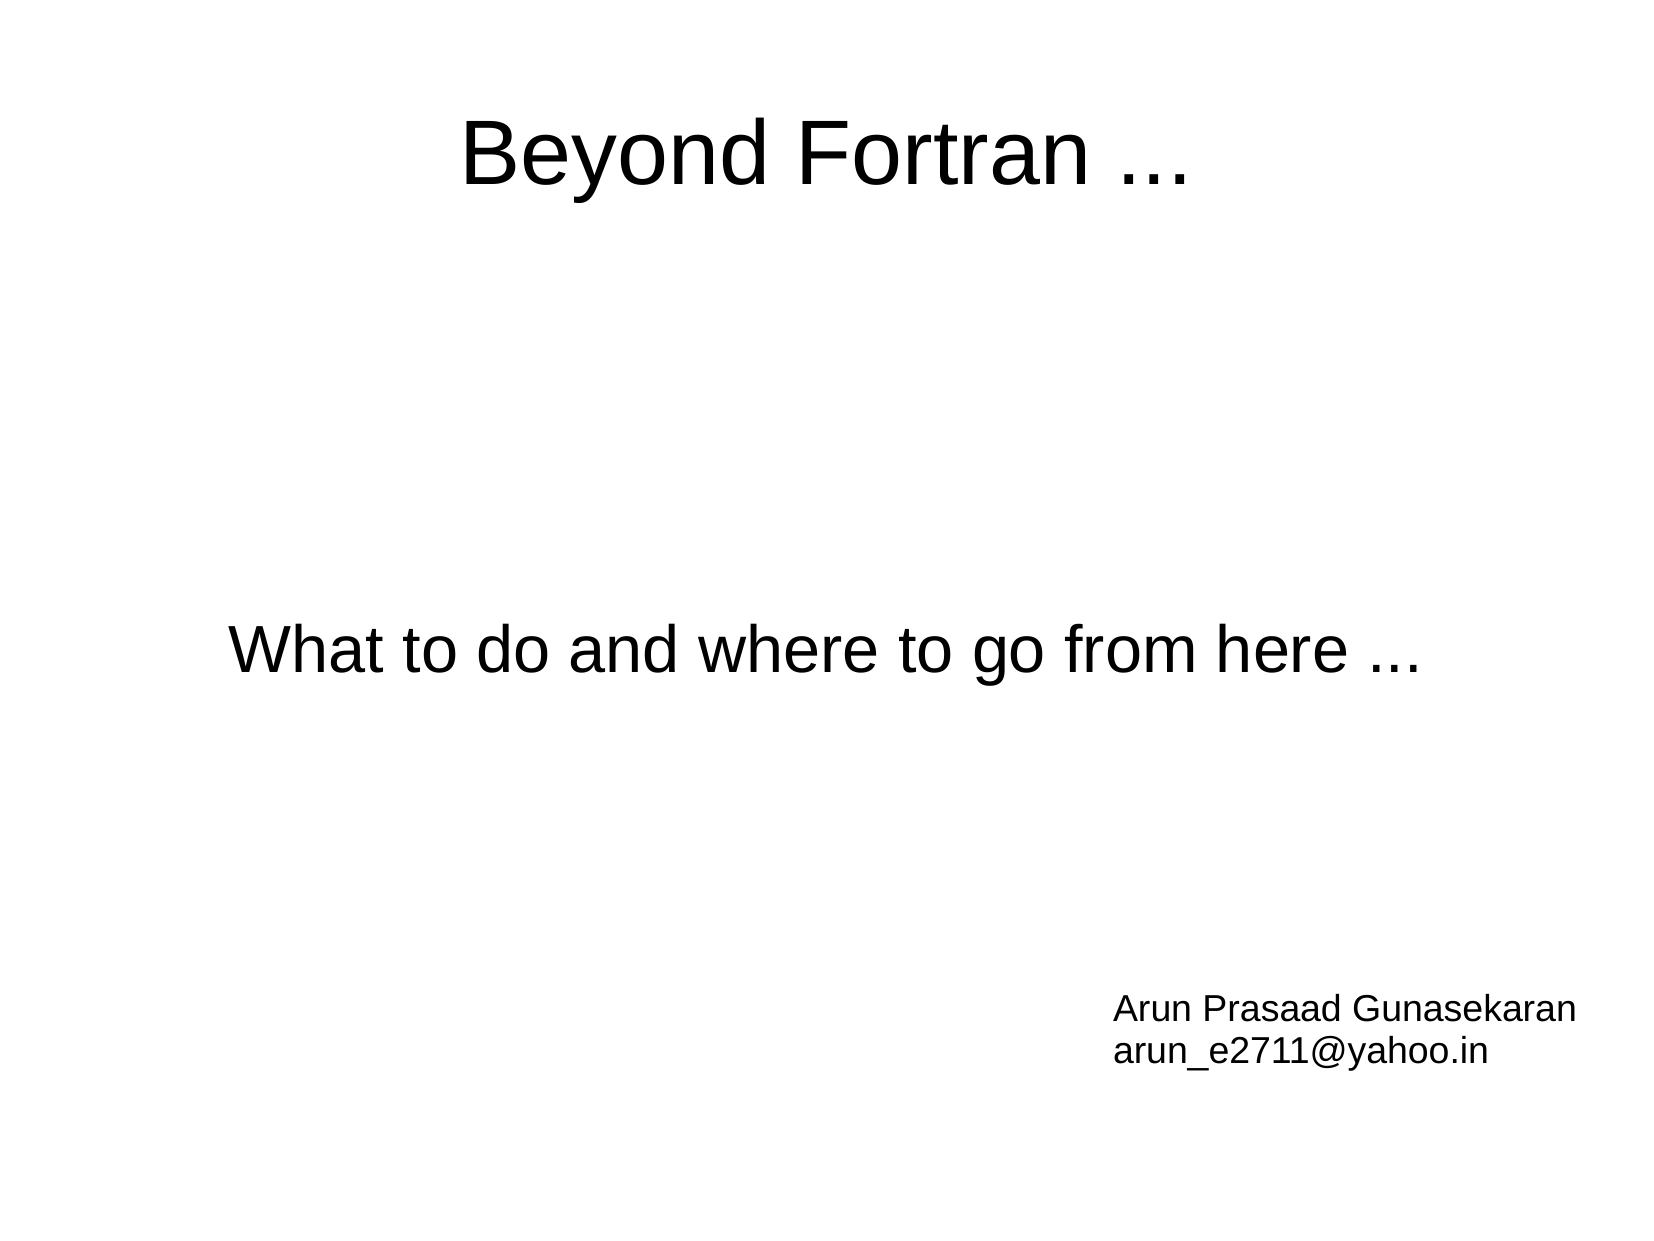

# Beyond Fortran ...
What to do and where to go from here ...
Arun Prasaad Gunasekaran
arun_e2711@yahoo.in